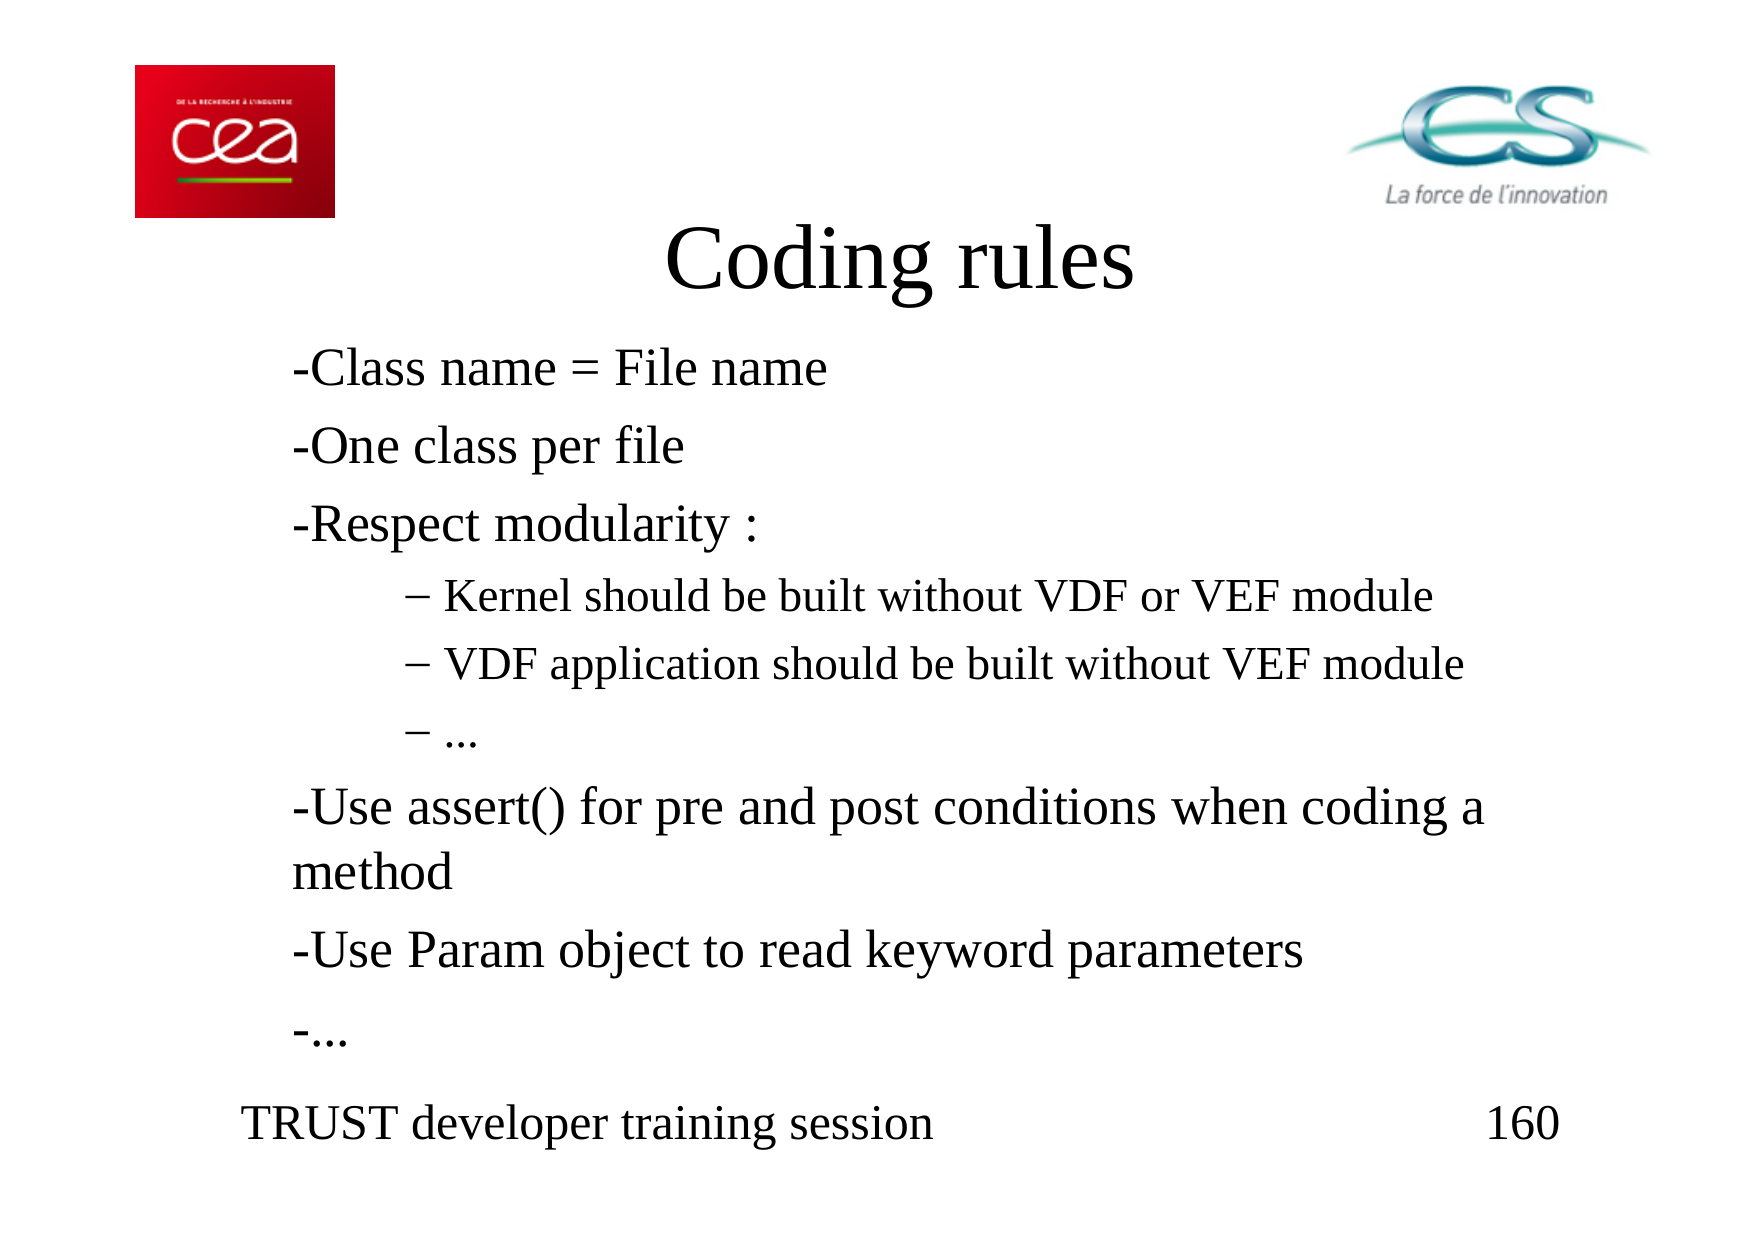

# Coding rules
-Class name = File name
-One class per file
-Respect modularity :
Kernel should be built without VDF or VEF module
VDF application should be built without VEF module
...
-Use assert() for pre and post conditions when coding a method
-Use Param object to read keyword parameters
-...
TRUST developer training session
160